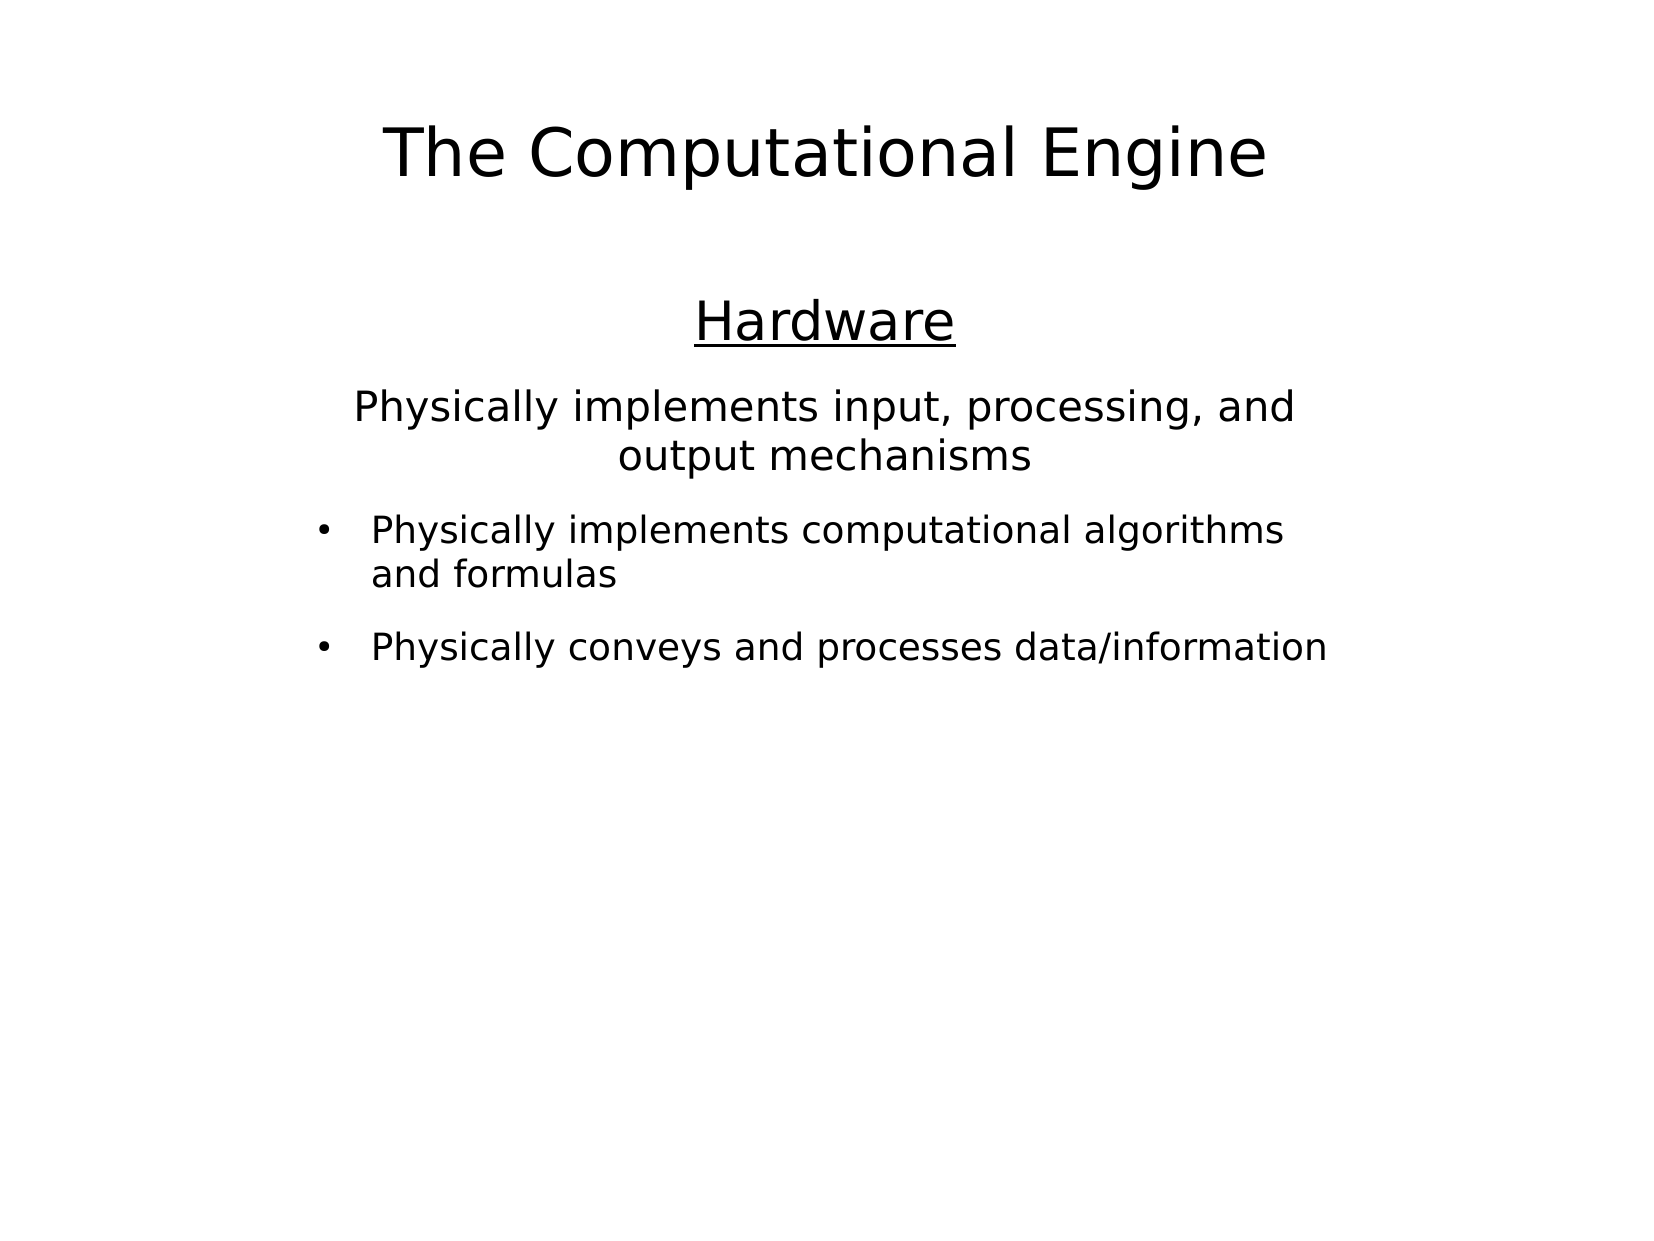

# The Computational Engine
Hardware
Physically implements input, processing, and output mechanisms
Physically implements computational algorithms and formulas
Physically conveys and processes data/information